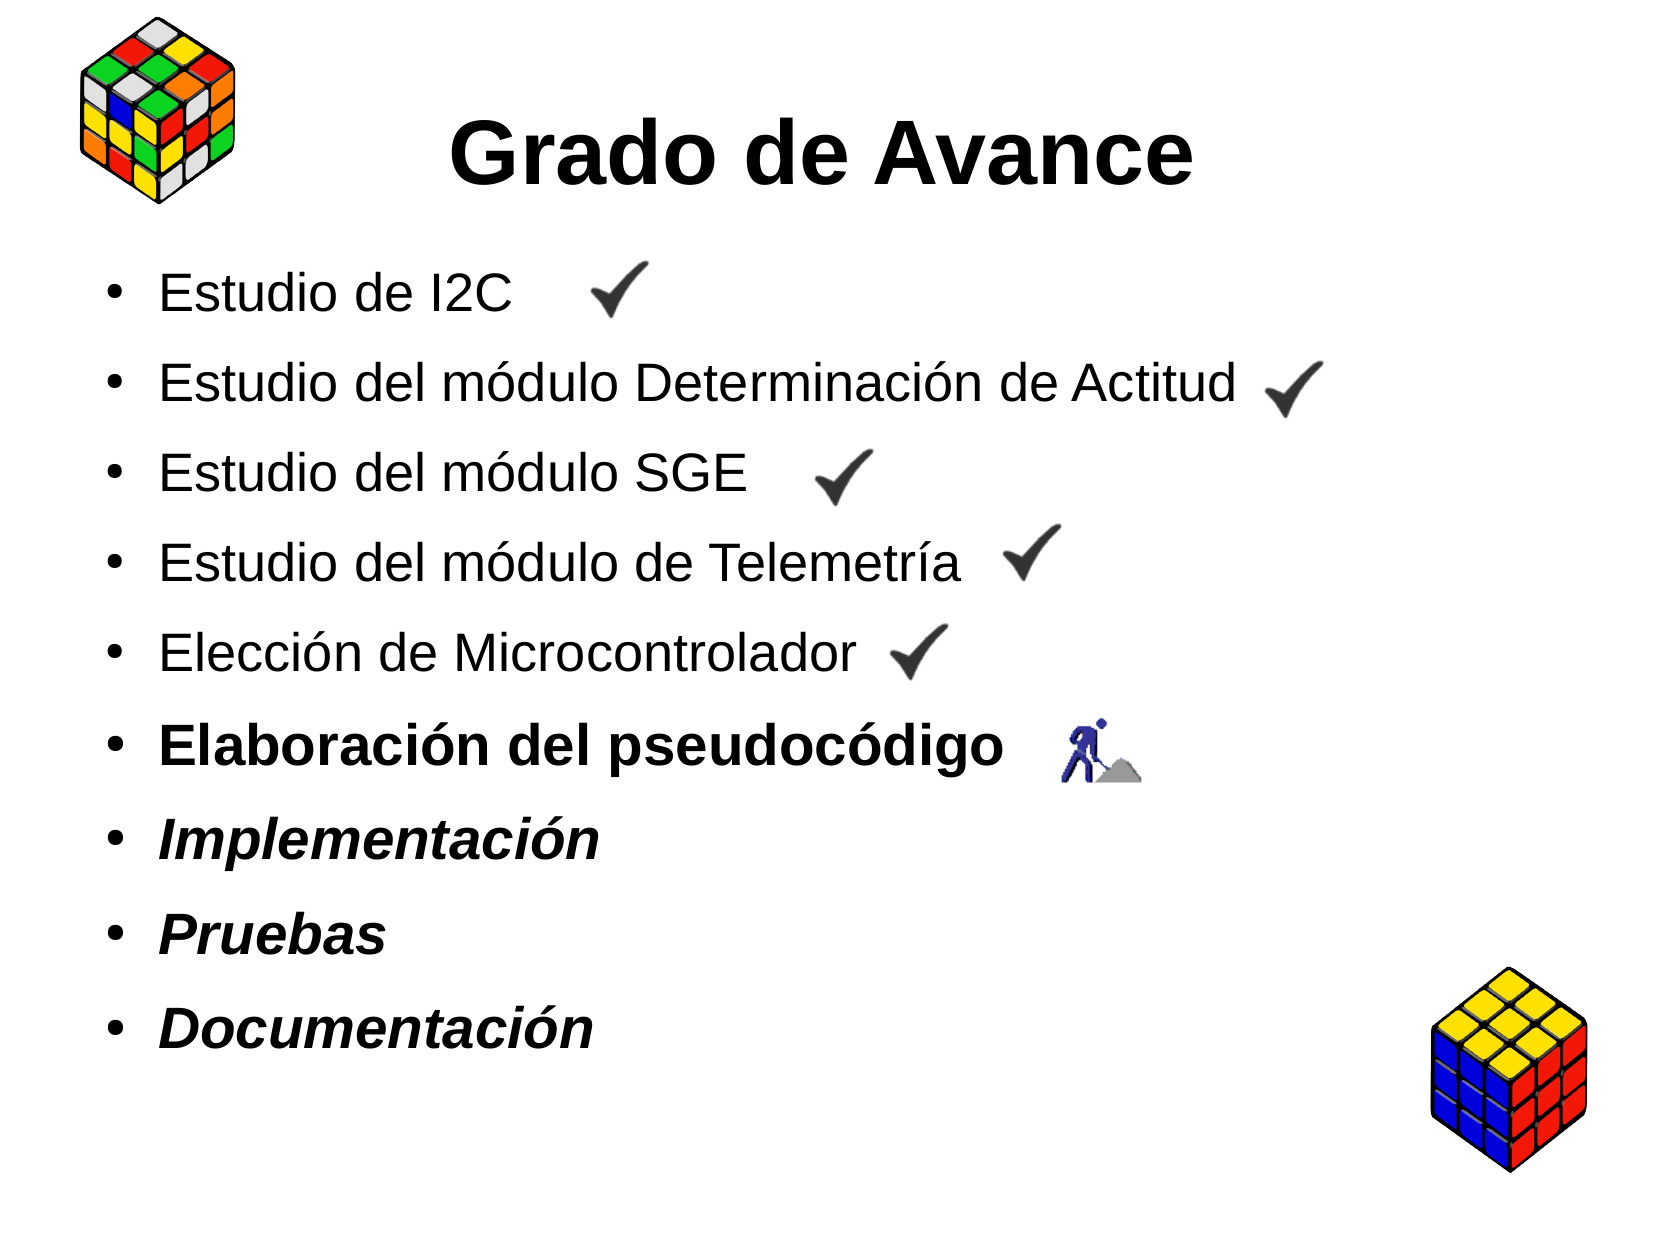

# Grado de Avance
Estudio de I2C
Estudio del módulo Determinación de Actitud
Estudio del módulo SGE
Estudio del módulo de Telemetría
Elección de Microcontrolador
Elaboración del pseudocódigo
Implementación
Pruebas
Documentación